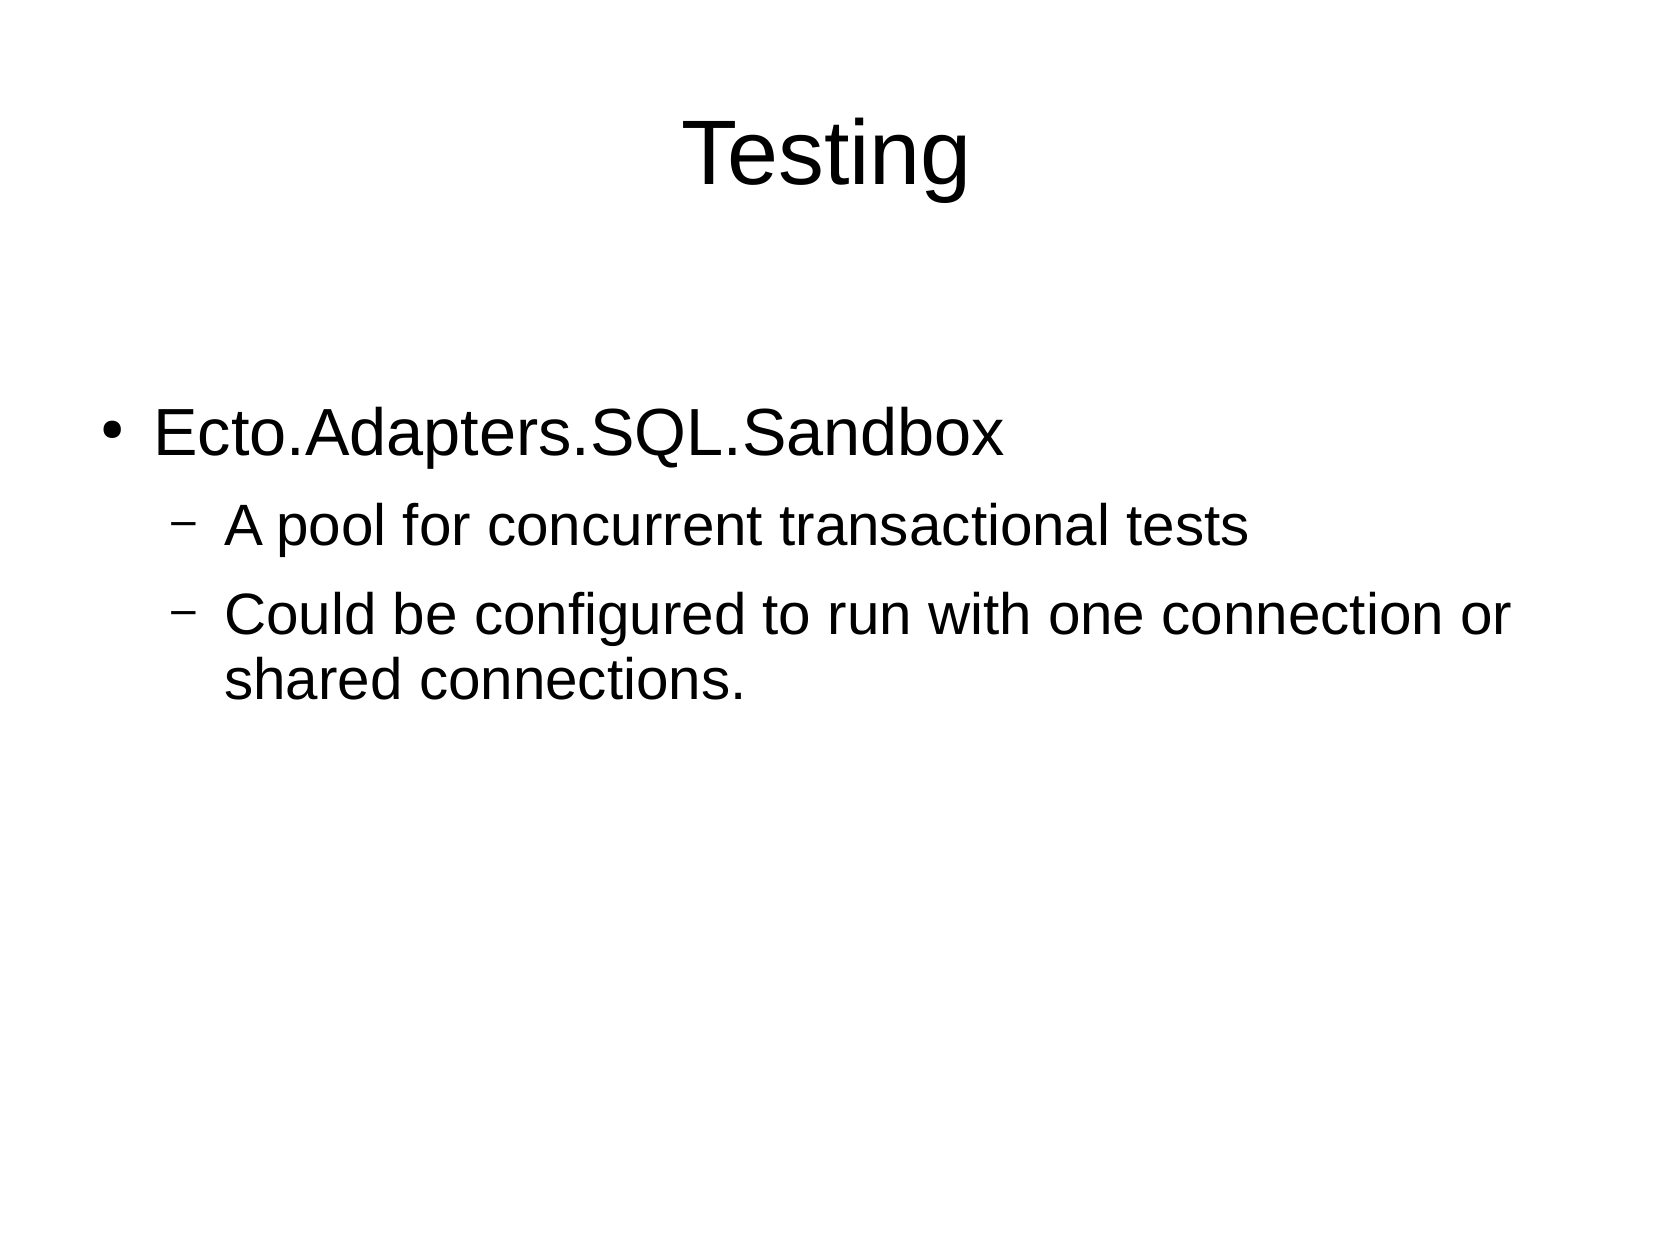

# Testing
Ecto.Adapters.SQL.Sandbox
A pool for concurrent transactional tests
Could be configured to run with one connection or shared connections.